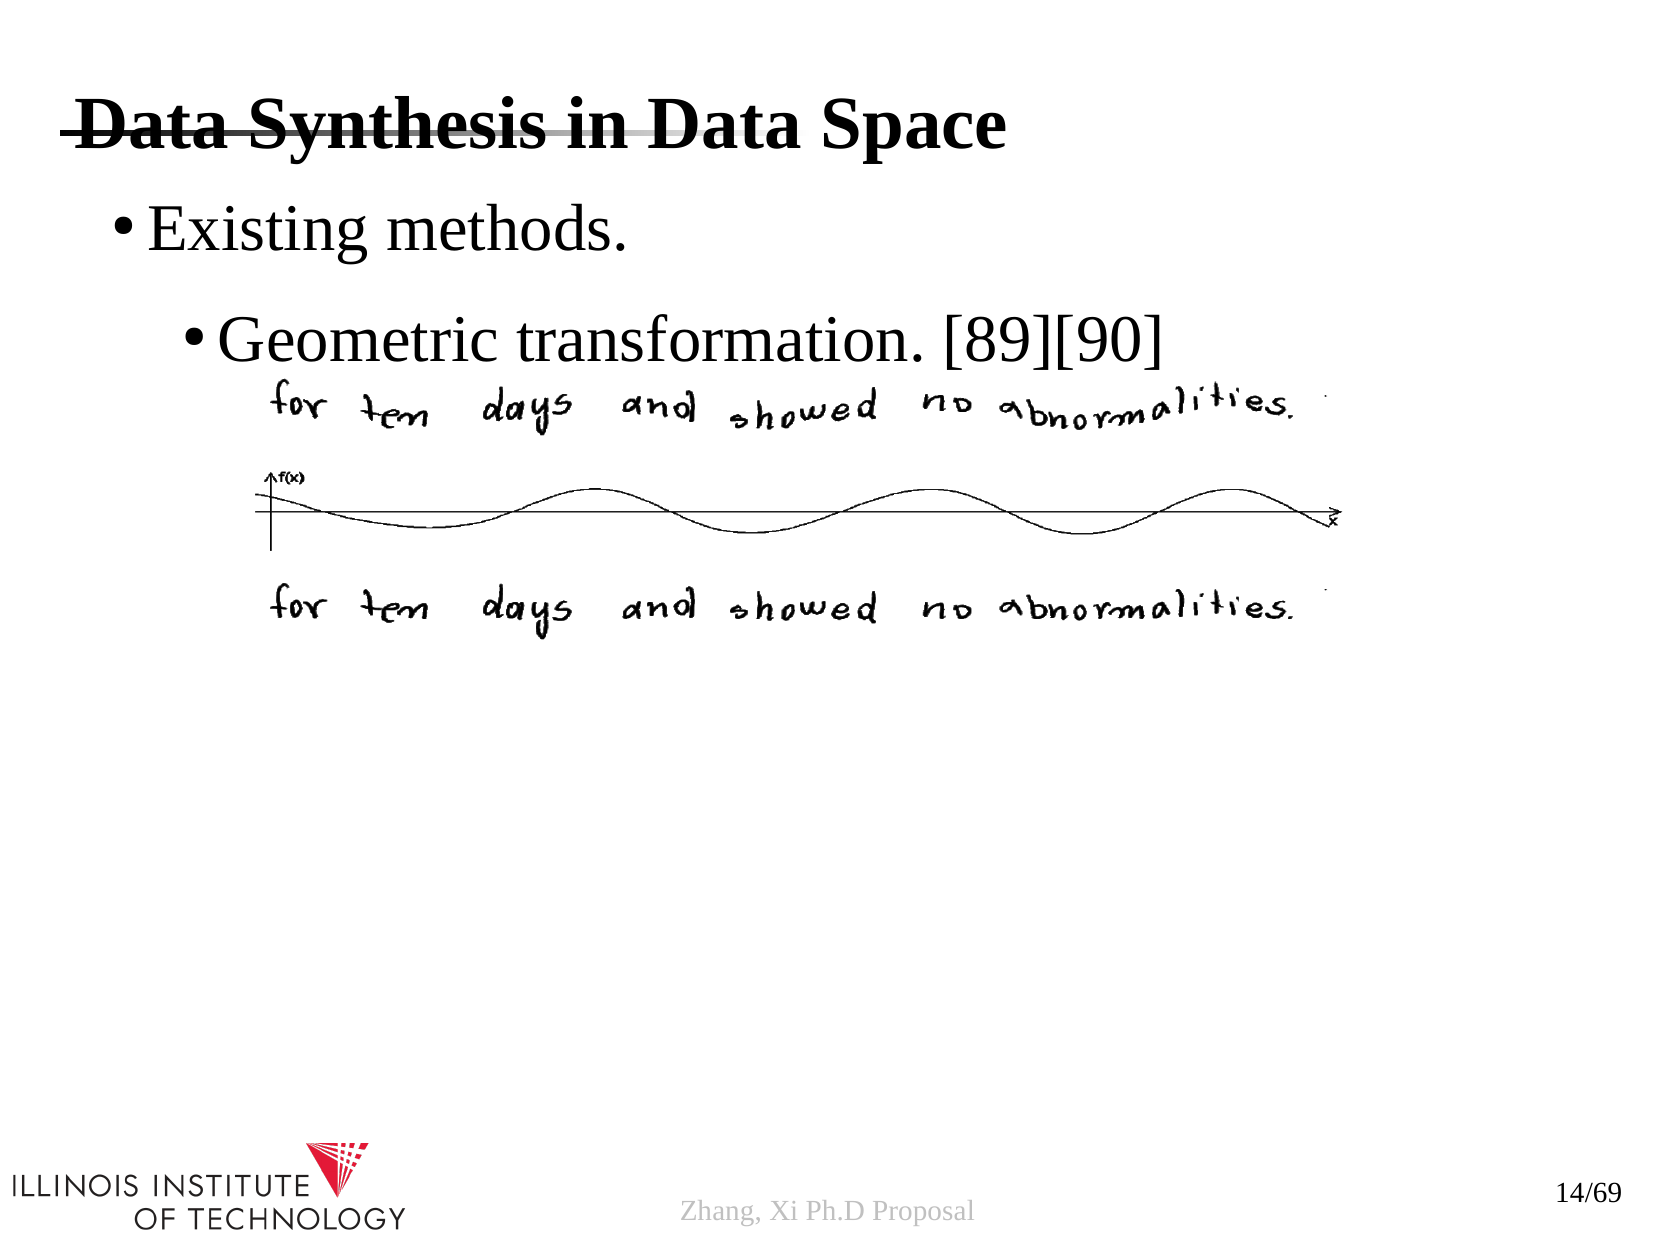

Data Synthesis in Data Space
Existing methods.
Geometric transformation. [89][90]
14
Zhang, Xi Ph.D Proposal